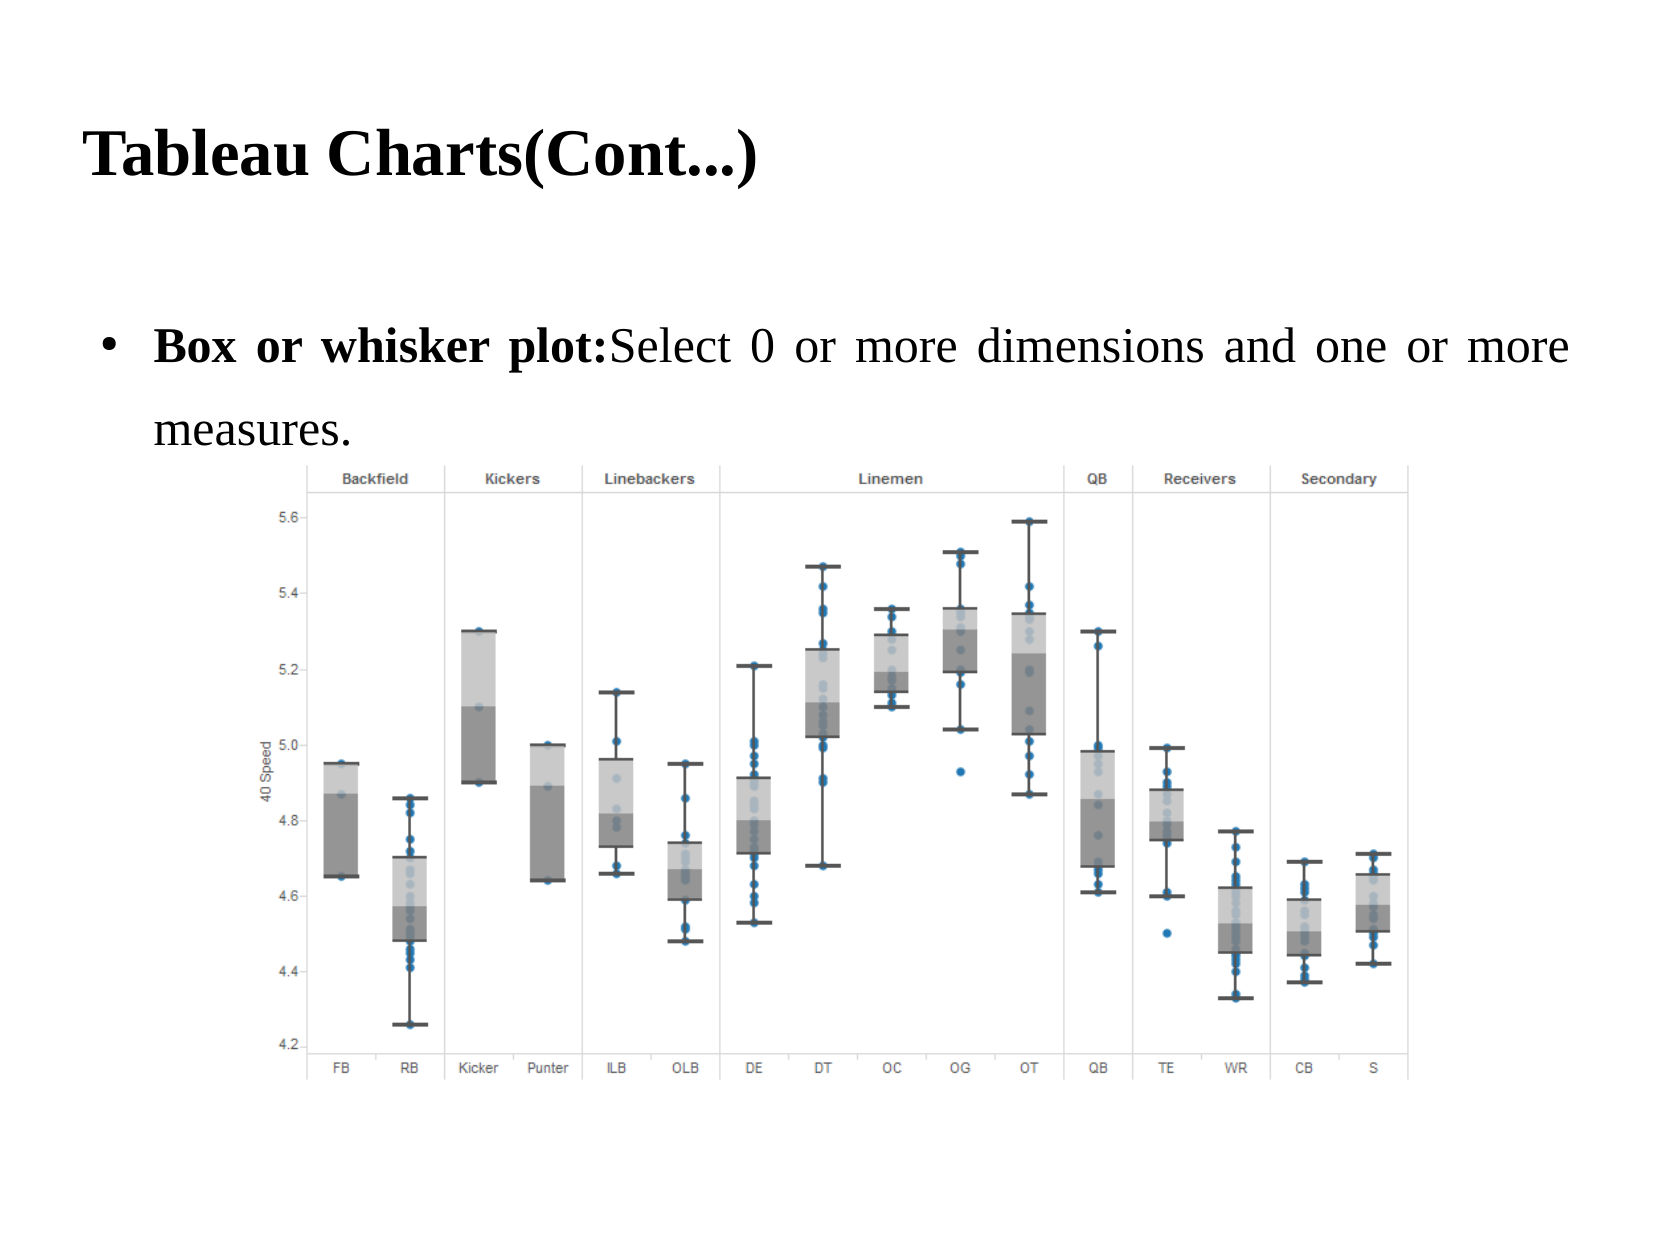

# Tableau Charts(Cont...)
Box or whisker plot:Select 0 or more dimensions and one or more measures.